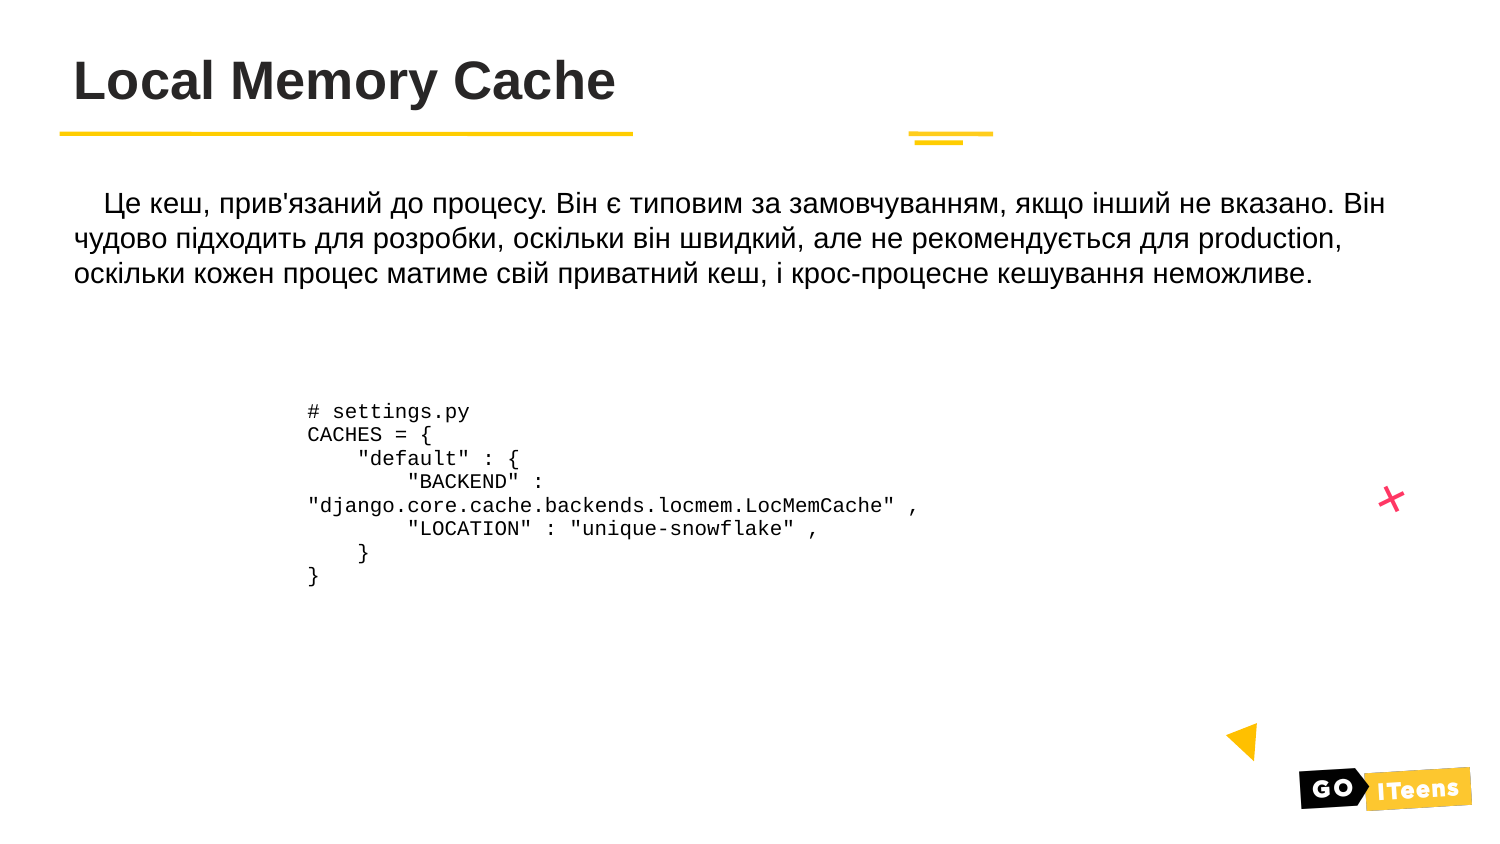

Local Memory Cache
+
Це кеш, прив'язаний до процесу. Він є типовим за замовчуванням, якщо інший не вказано. Він чудово підходить для розробки, оскільки він швидкий, але не рекомендується для production, оскільки кожен процес матиме свій приватний кеш, і крос-процесне кешування неможливе.
# settings.py
CACHES = {
 "default" : {
 "BACKEND" : "django.core.cache.backends.locmem.LocMemCache" ,
 "LOCATION" : "unique-snowflake" ,
 }
}